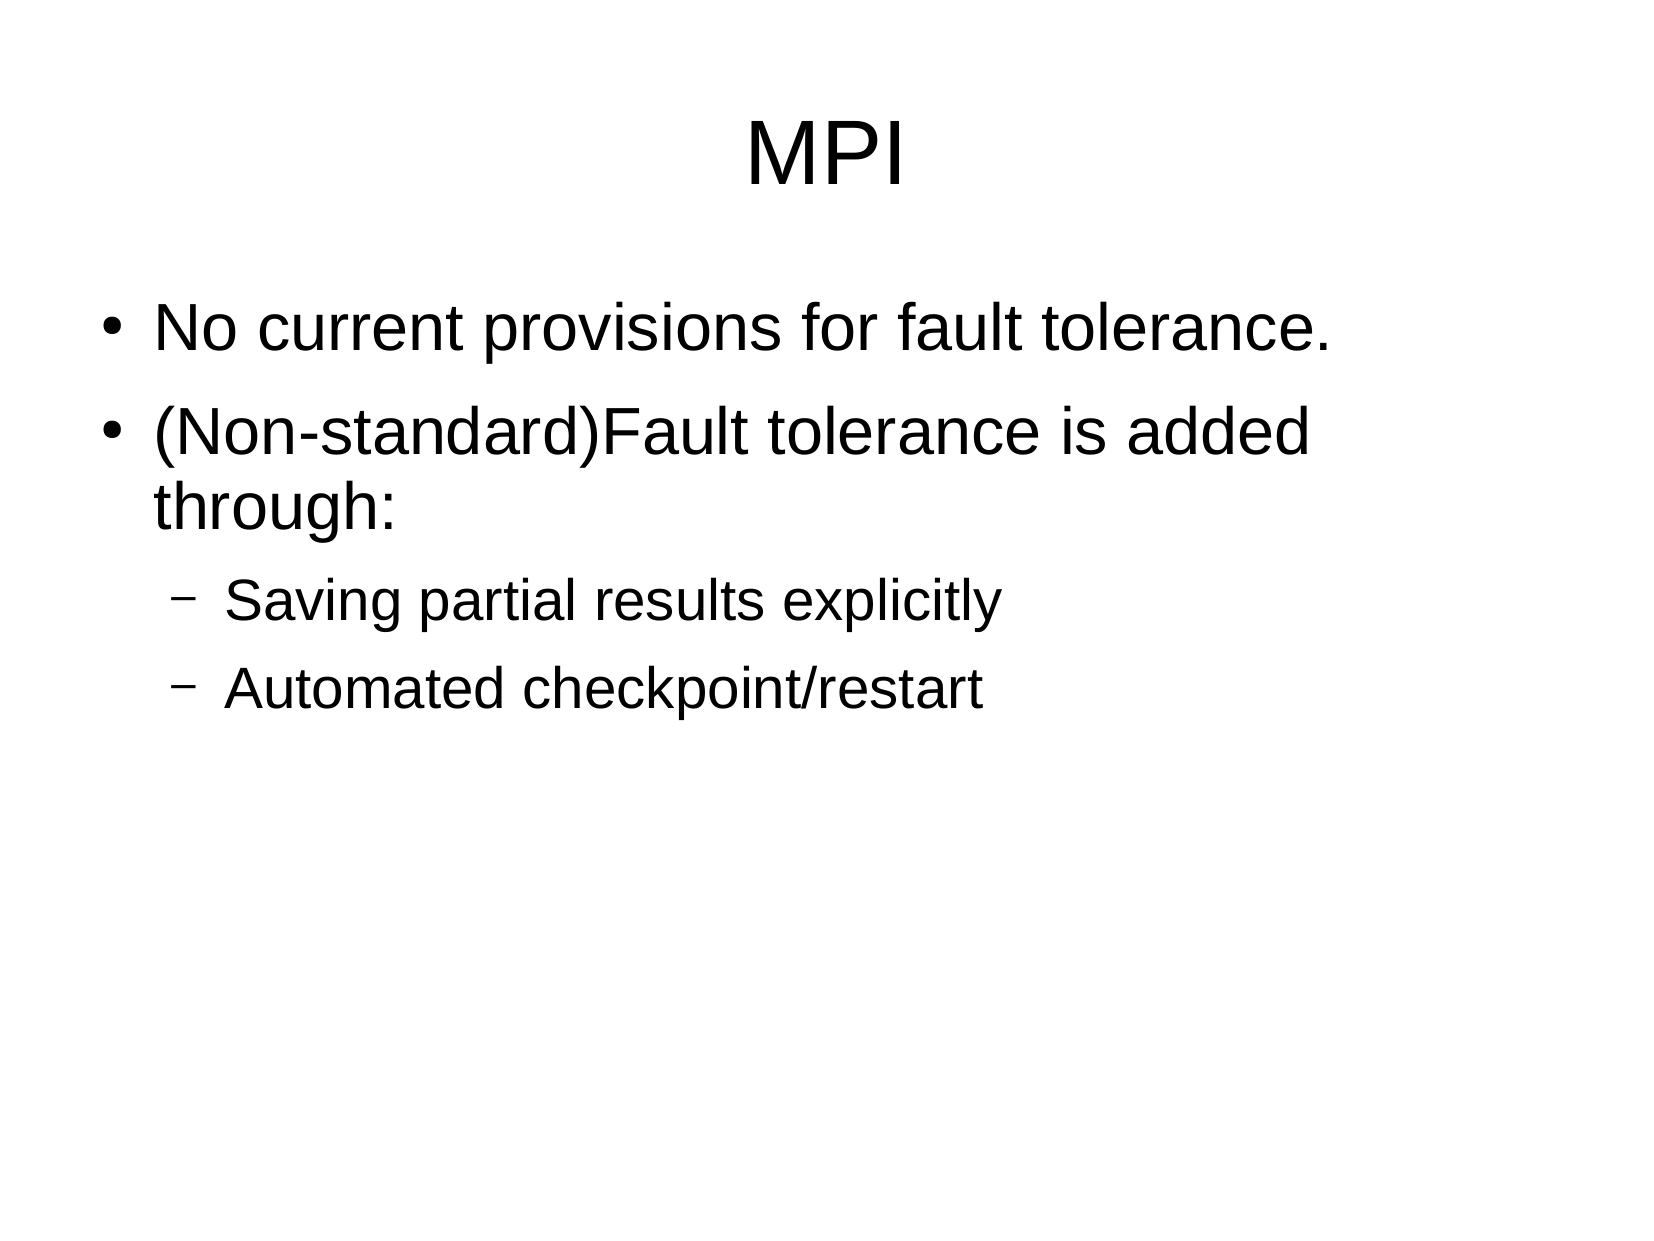

# MPI
No current provisions for fault tolerance.
(Non-standard)Fault tolerance is added through:
Saving partial results explicitly
Automated checkpoint/restart